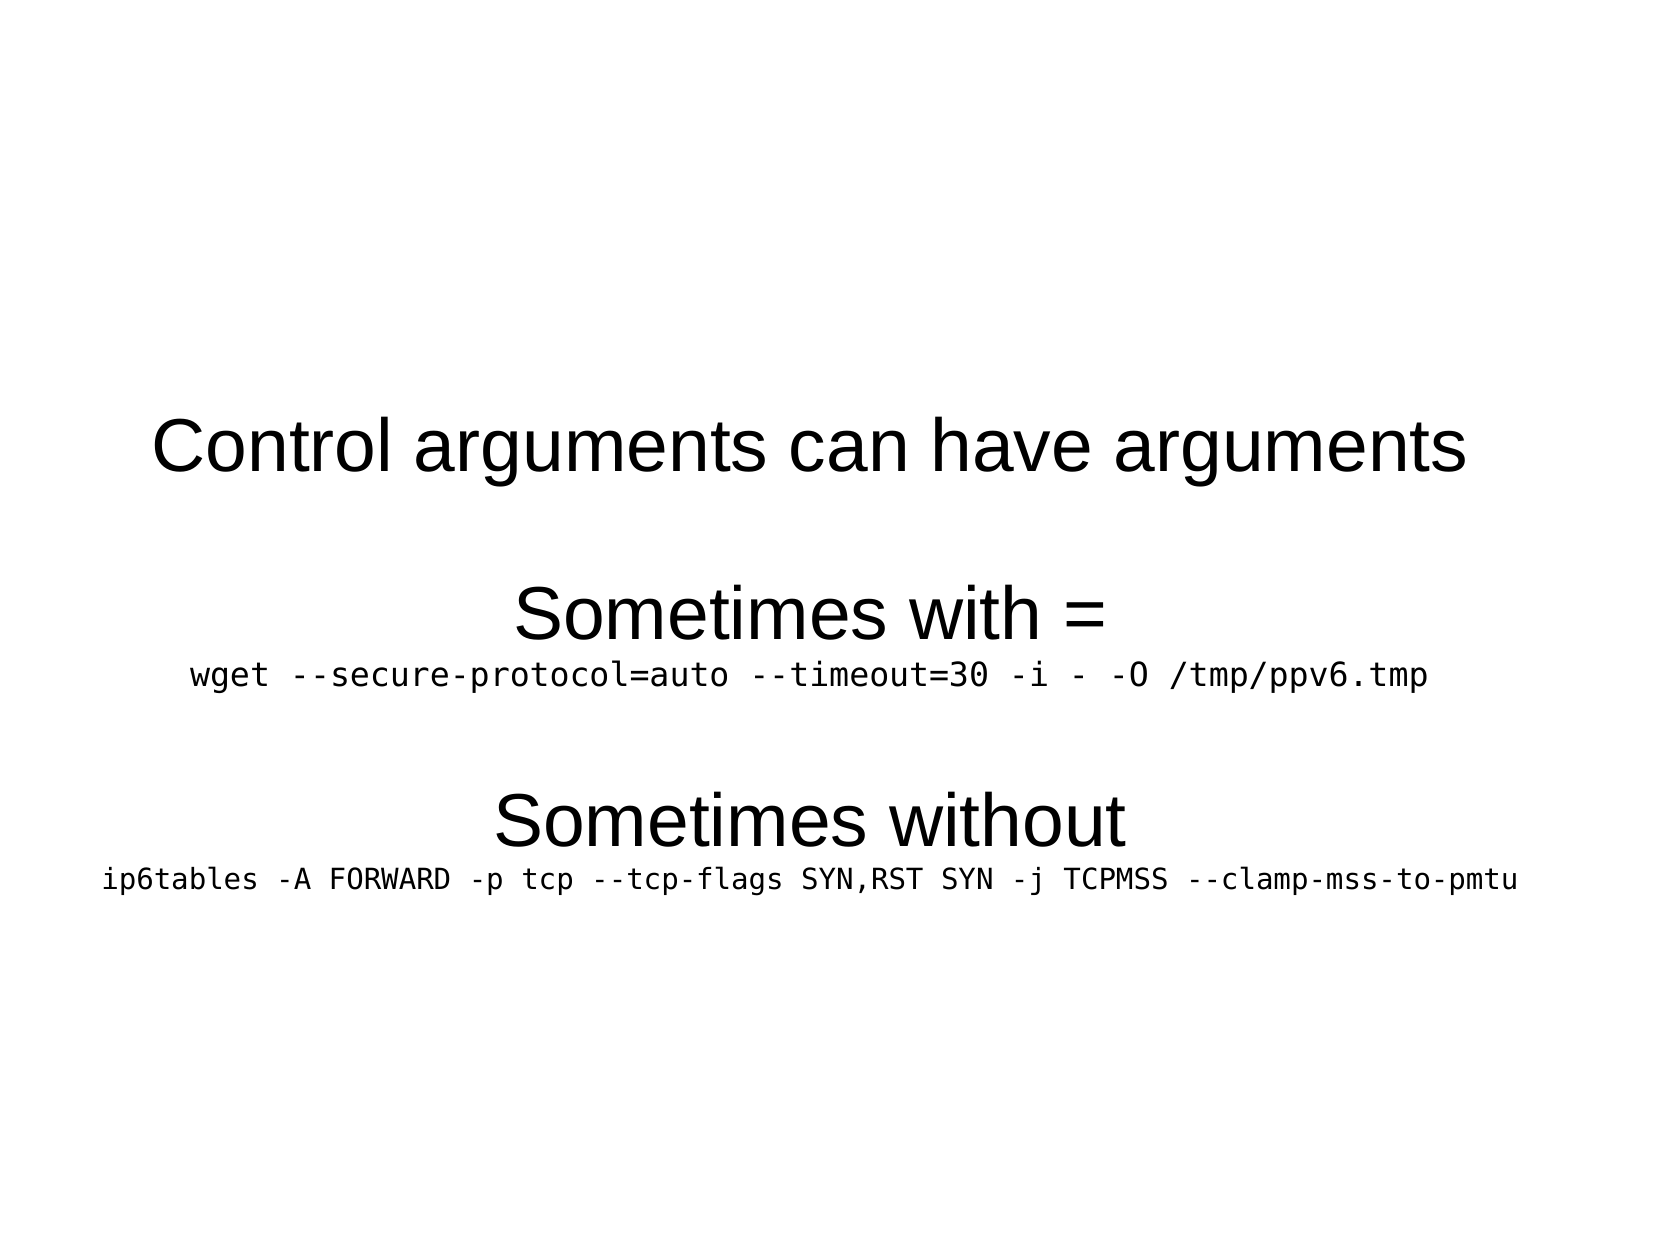

Control arguments can have arguments
Sometimes with =
wget --secure-protocol=auto --timeout=30 -i - -O /tmp/ppv6.tmp
Sometimes without
ip6tables -A FORWARD -p tcp --tcp-flags SYN,RST SYN -j TCPMSS --clamp-mss-to-pmtu